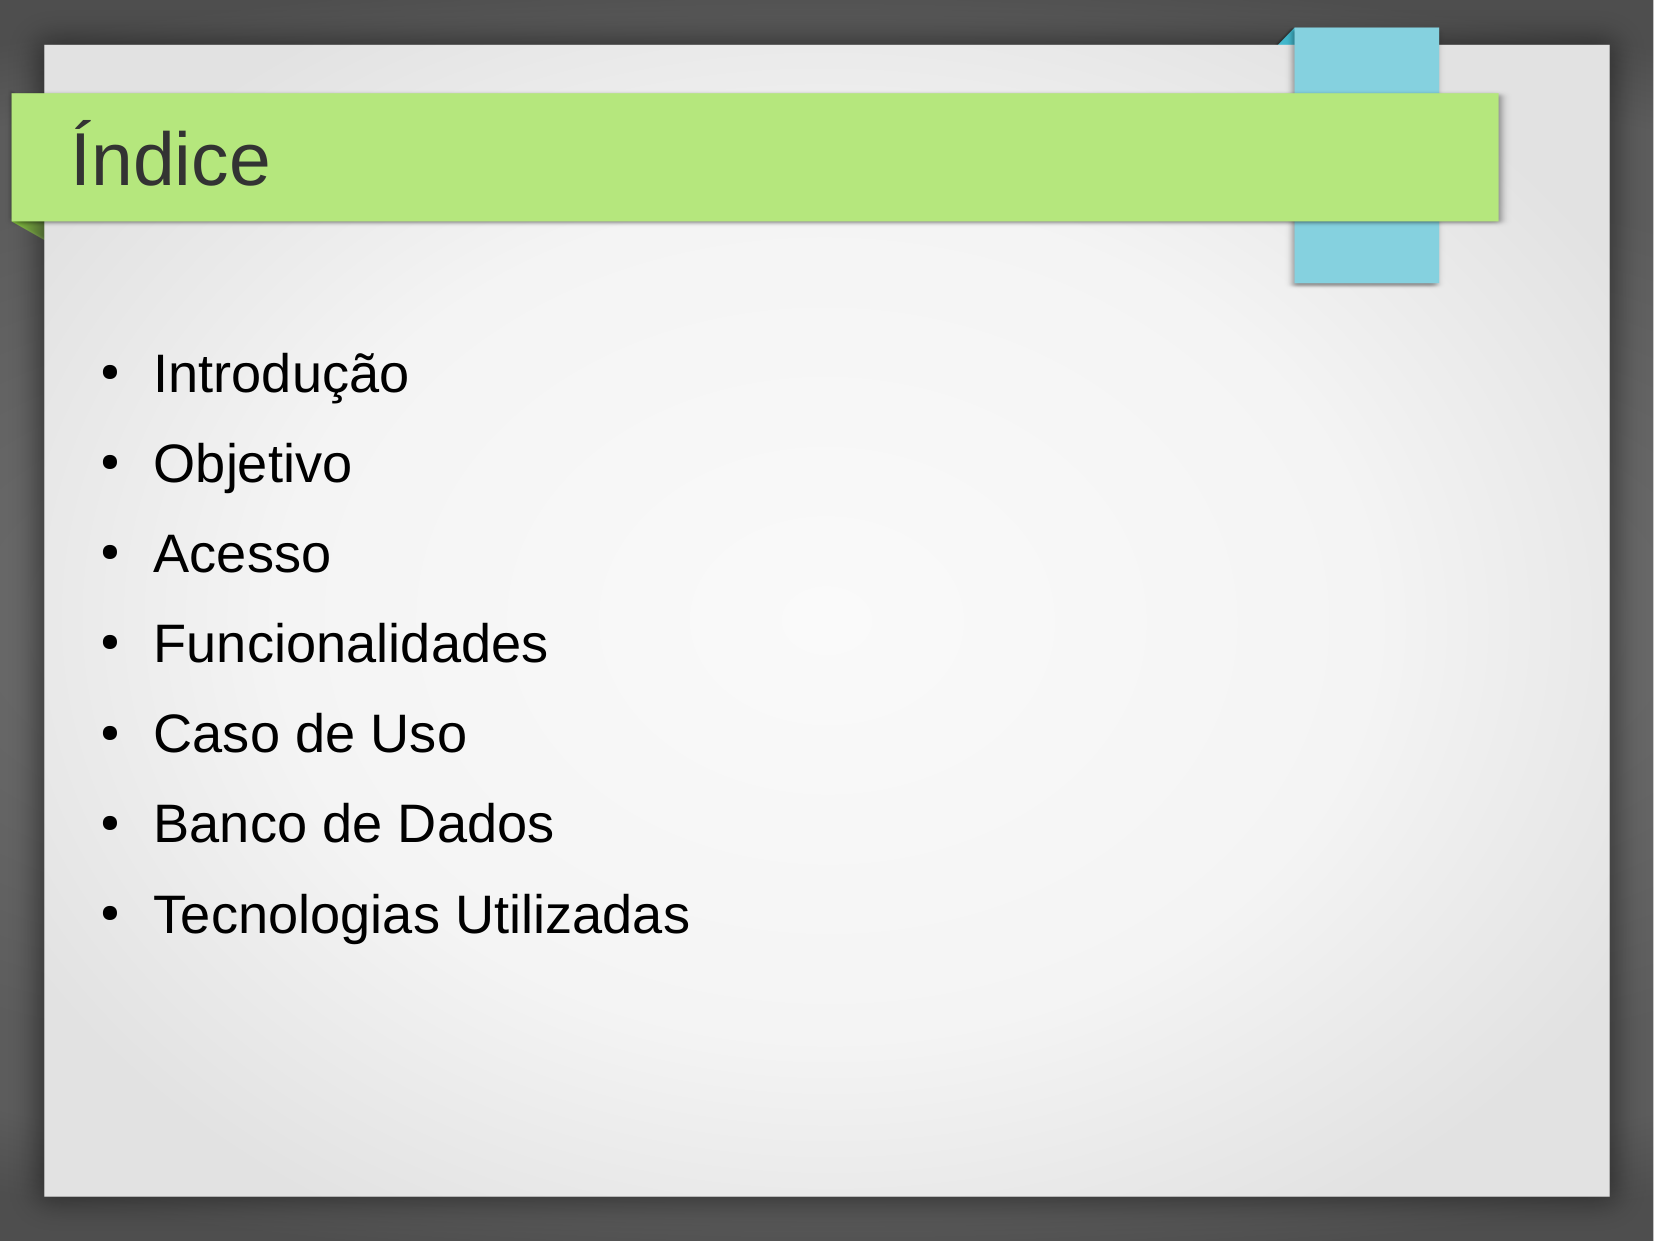

# Índice
Introdução
Objetivo
Acesso
Funcionalidades
Caso de Uso
Banco de Dados
Tecnologias Utilizadas